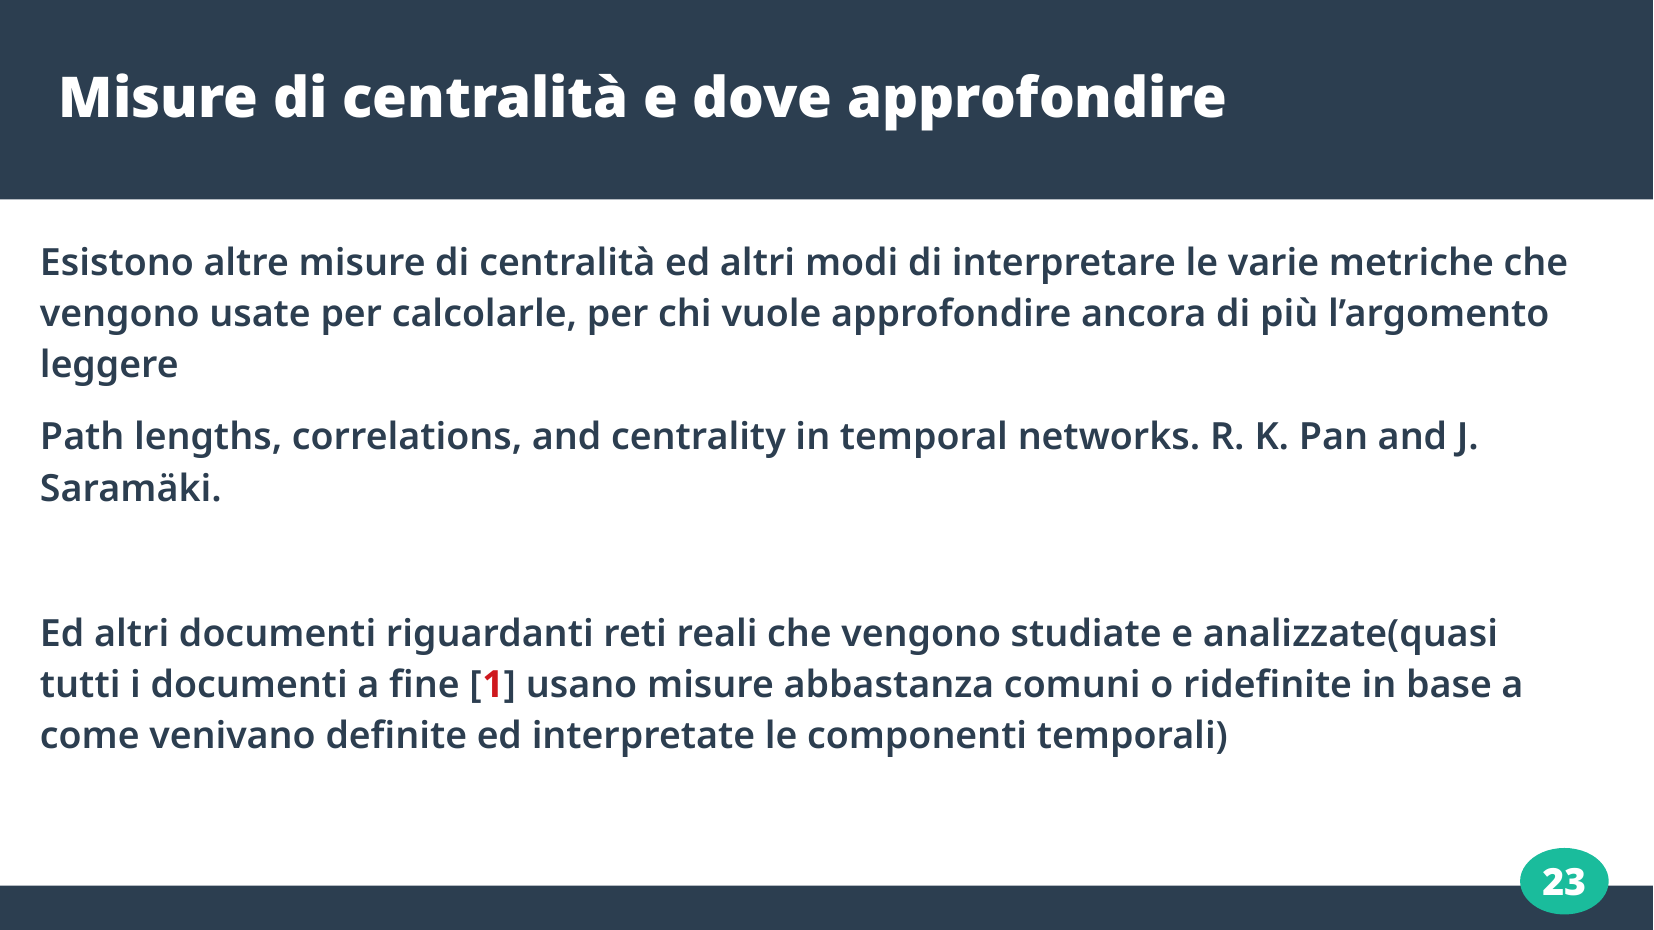

# Misure di centralità e dove approfondire
Esistono altre misure di centralità ed altri modi di interpretare le varie metriche che vengono usate per calcolarle, per chi vuole approfondire ancora di più l’argomento leggere
Path lengths, correlations, and centrality in temporal networks. R. K. Pan and J. Saramäki.
Ed altri documenti riguardanti reti reali che vengono studiate e analizzate(quasi tutti i documenti a fine [1] usano misure abbastanza comuni o ridefinite in base a come venivano definite ed interpretate le componenti temporali)
23